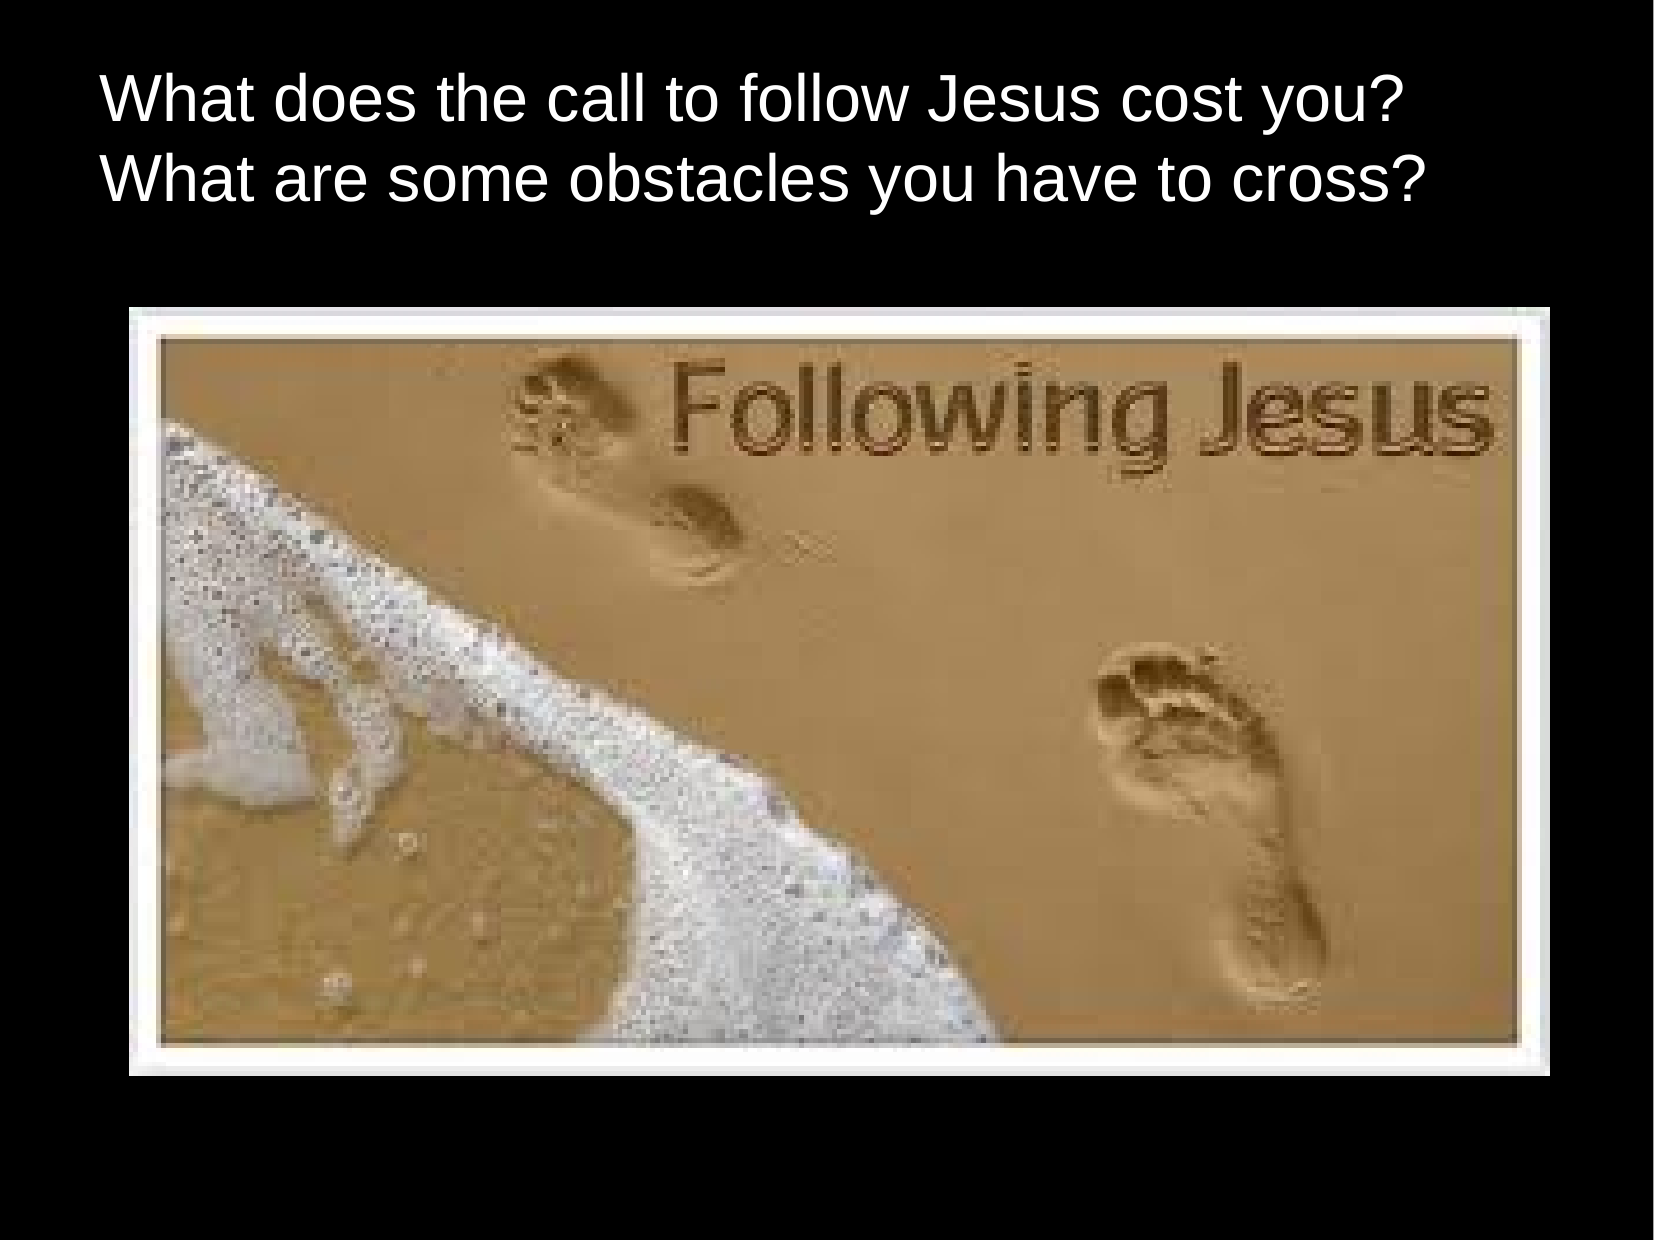

What does the call to follow Jesus cost you? What are some obstacles you have to cross?